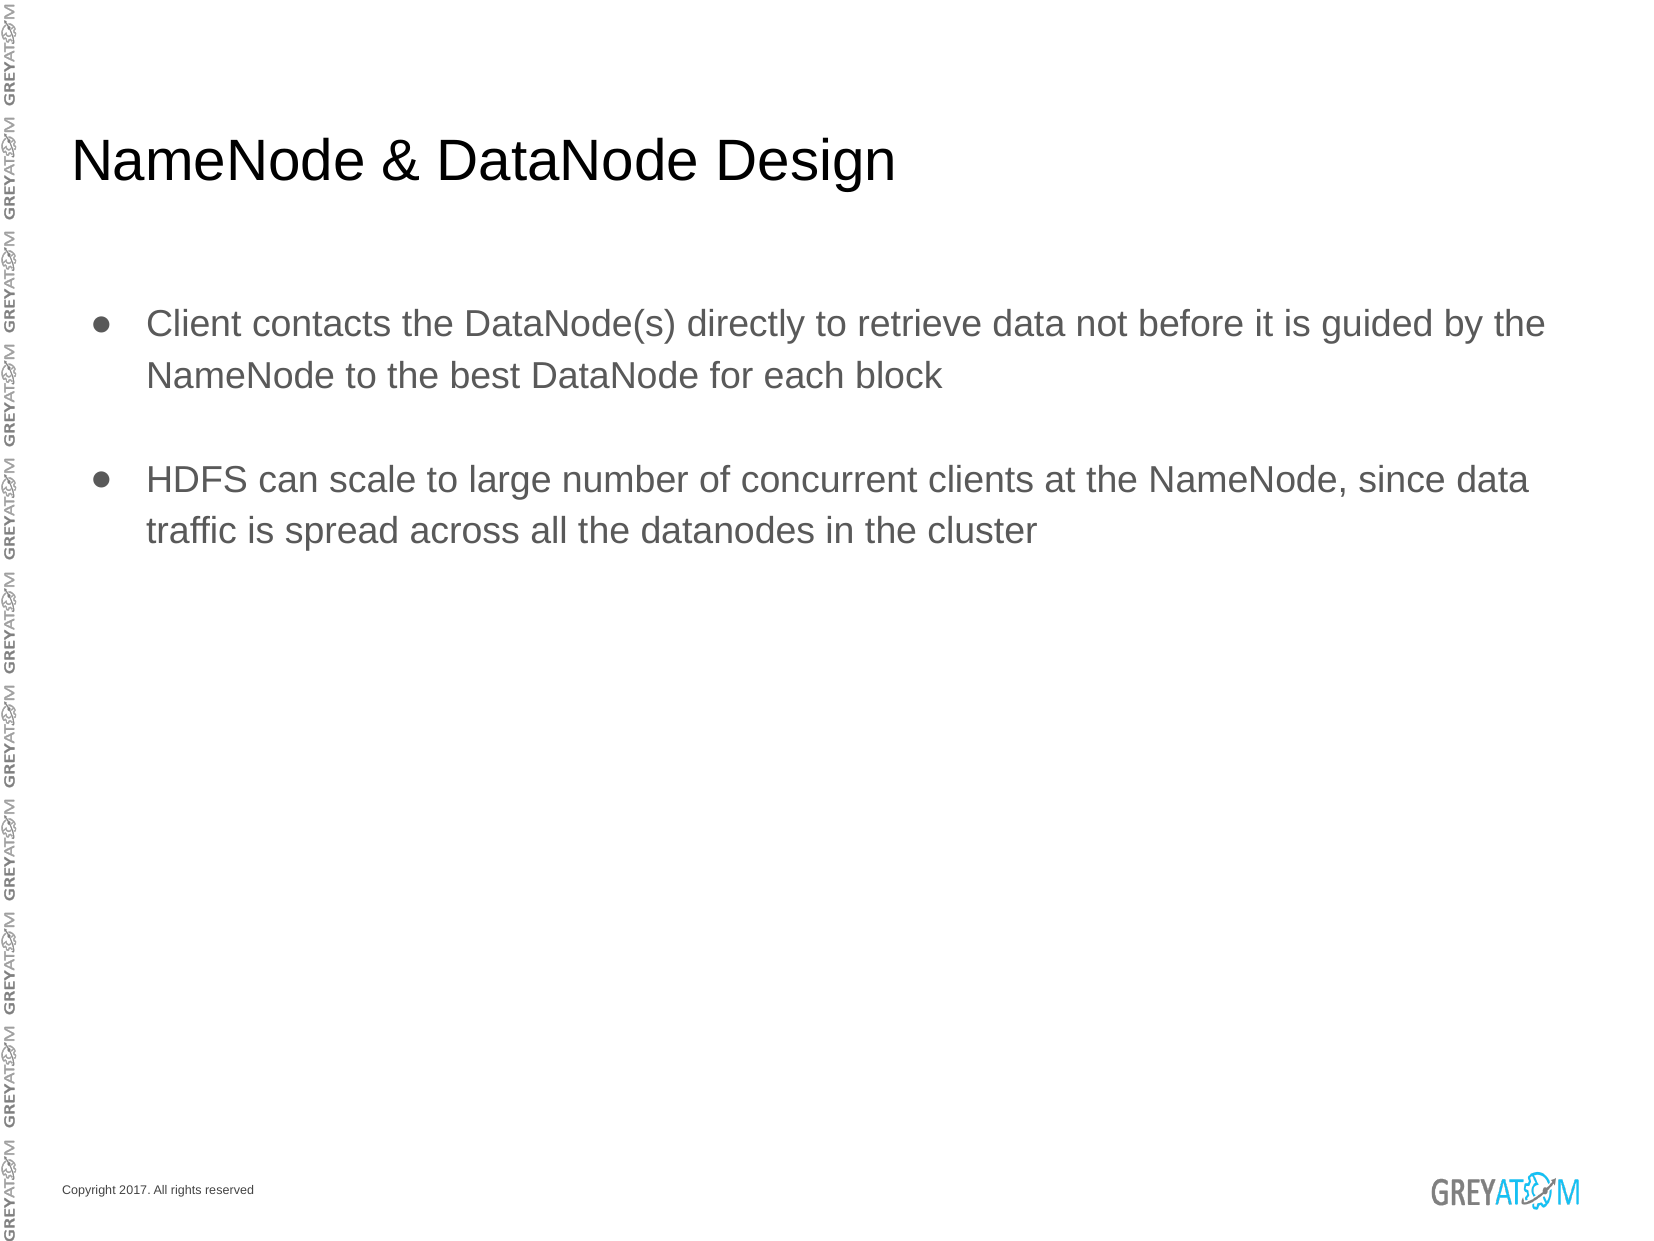

NameNode & DataNode Design
Client contacts the DataNode(s) directly to retrieve data not before it is guided by the NameNode to the best DataNode for each block
HDFS can scale to large number of concurrent clients at the NameNode, since data traffic is spread across all the datanodes in the cluster